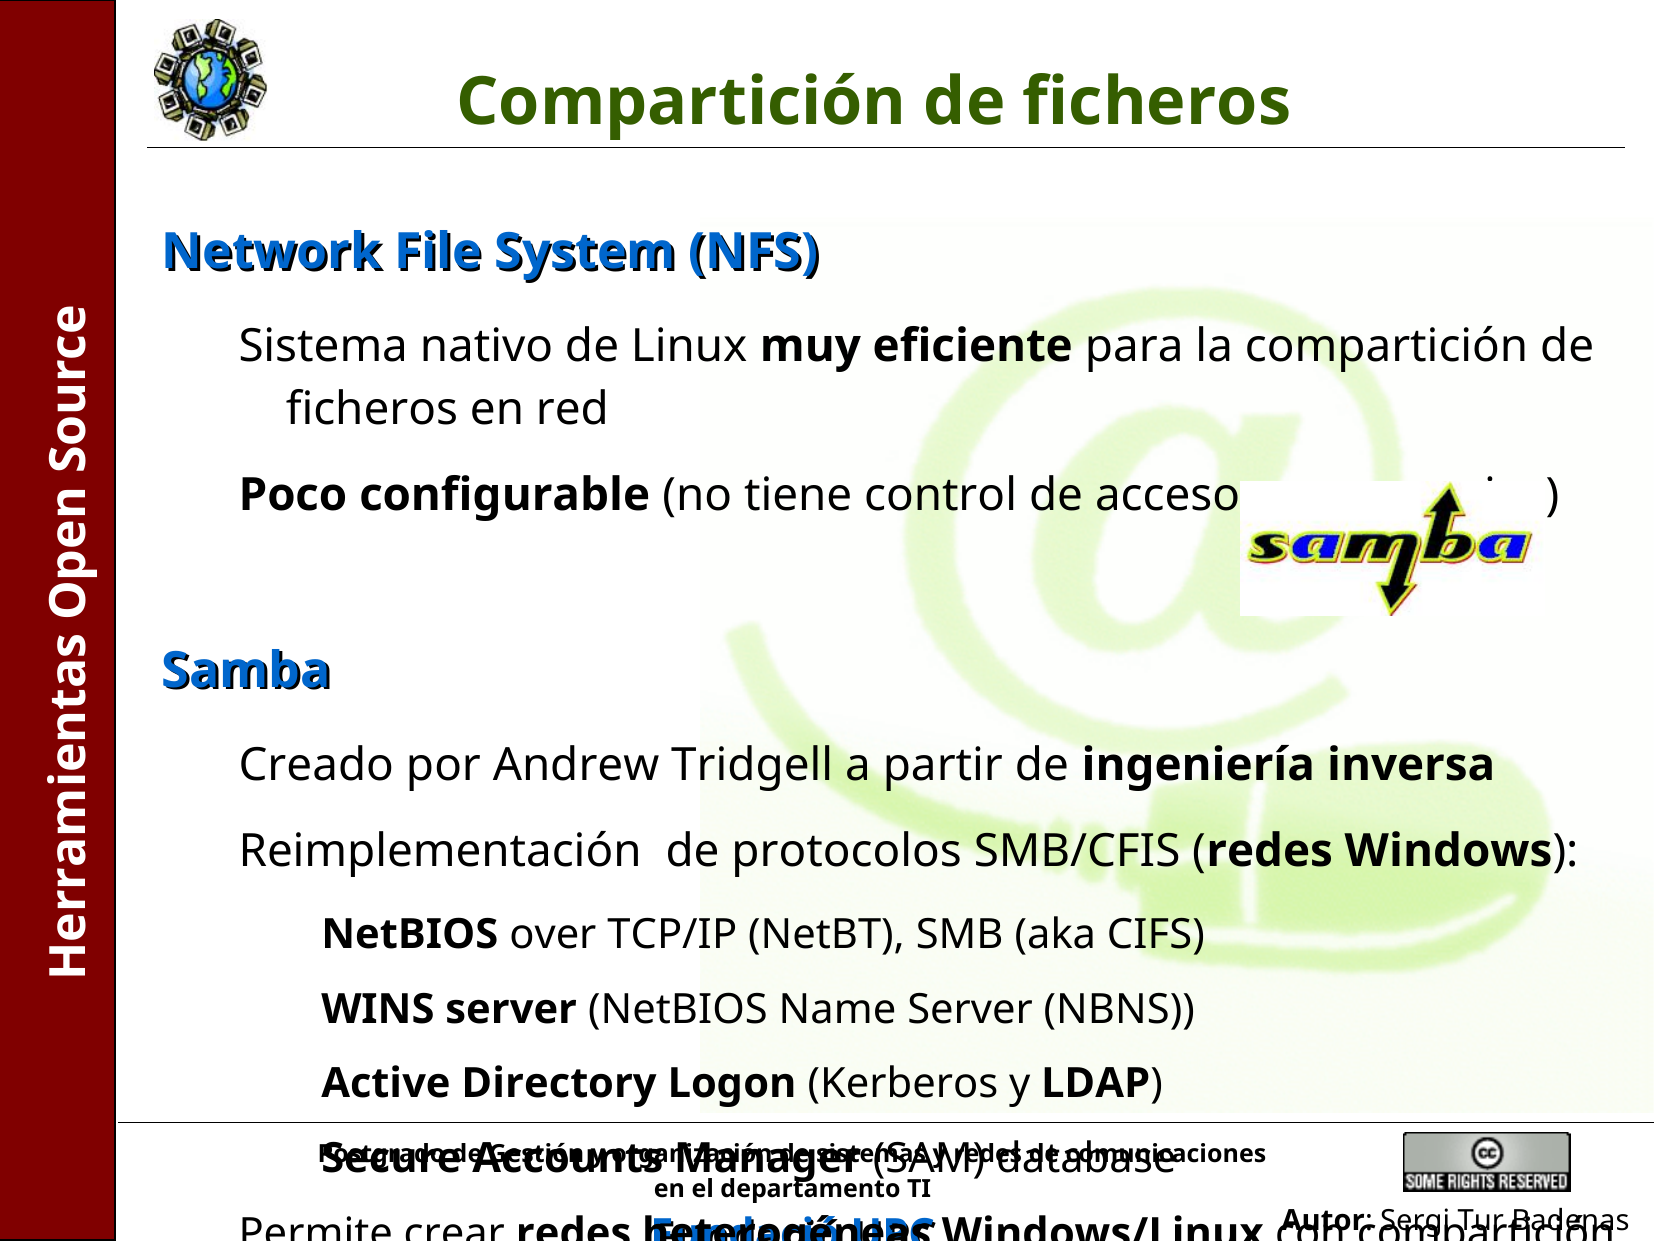

# Compartición de ficheros
Network File System (NFS)
Sistema nativo de Linux muy eficiente para la compartición de ficheros en red
Poco configurable (no tiene control de accesos por usuarios)
Samba
Creado por Andrew Tridgell a partir de ingeniería inversa
Reimplementación de protocolos SMB/CFIS (redes Windows):
NetBIOS over TCP/IP (NetBT), SMB (aka CIFS)
WINS server (NetBIOS Name Server (NBNS))
Active Directory Logon (Kerberos y LDAP)
Secure Accounts Manager (SAM) database
Permite crear redes heterogéneas Windows/Linux con compartición de ficheros y gestión de usuarios en red (dominios Windows).